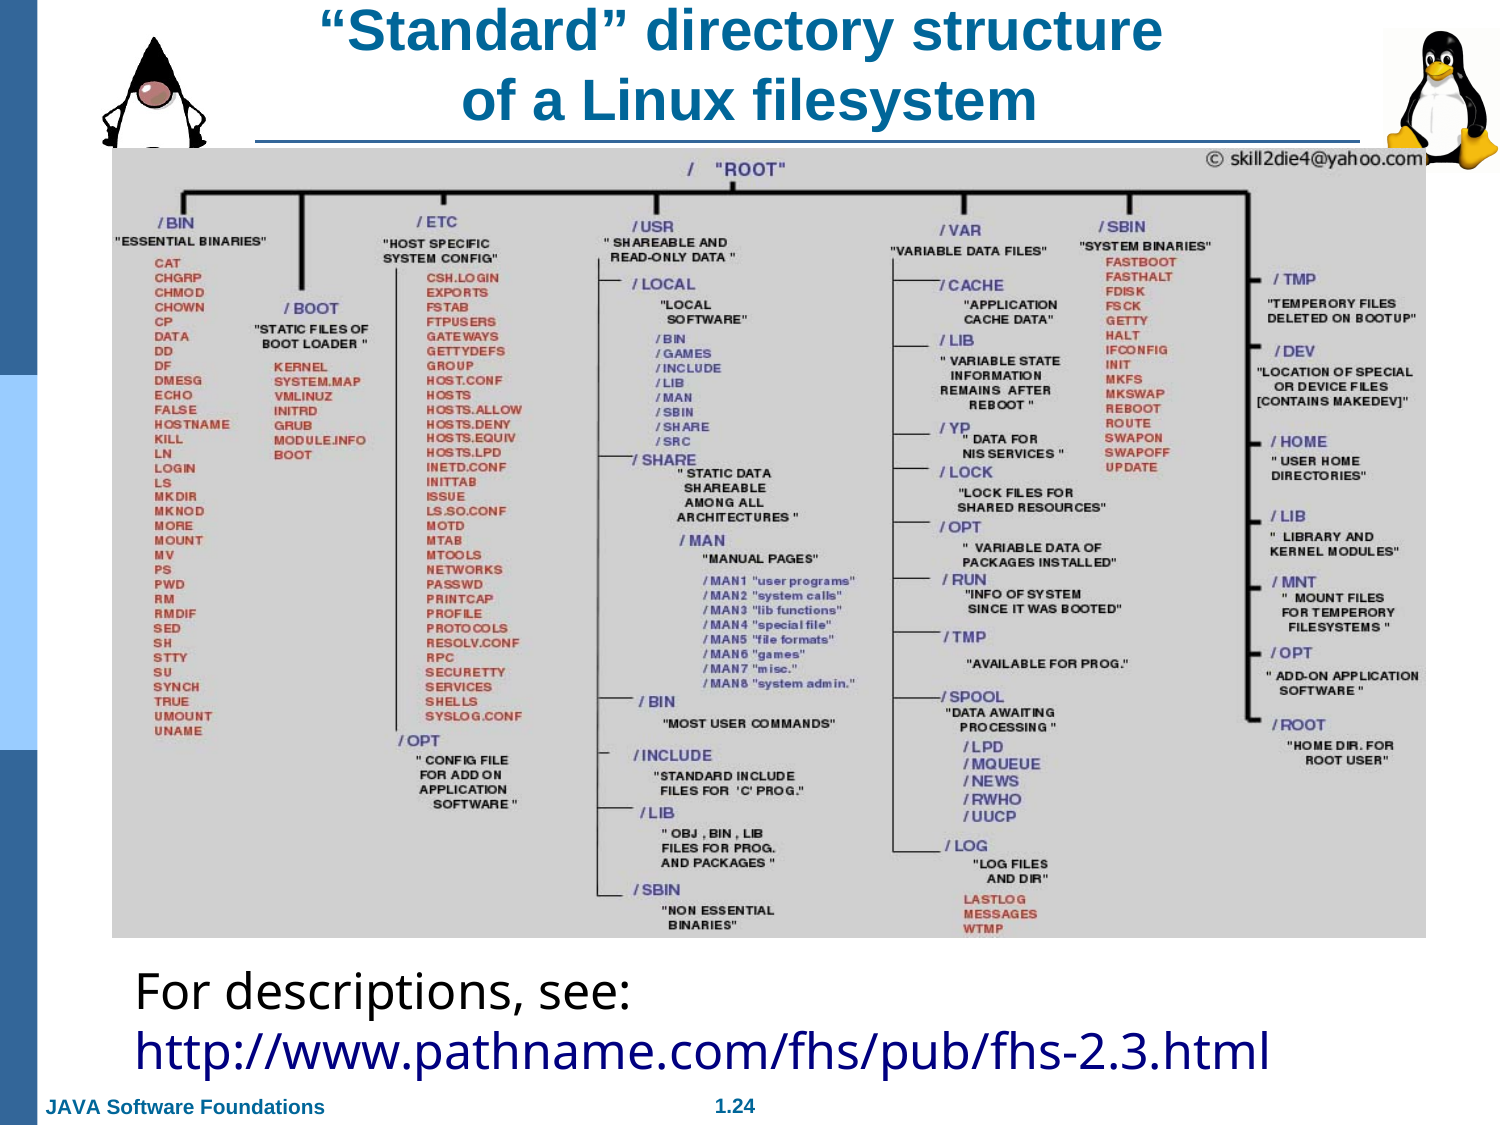

# “Standard” directory structure of a Linux filesystem
For descriptions, see: http://www.pathname.com/fhs/pub/fhs-2.3.html